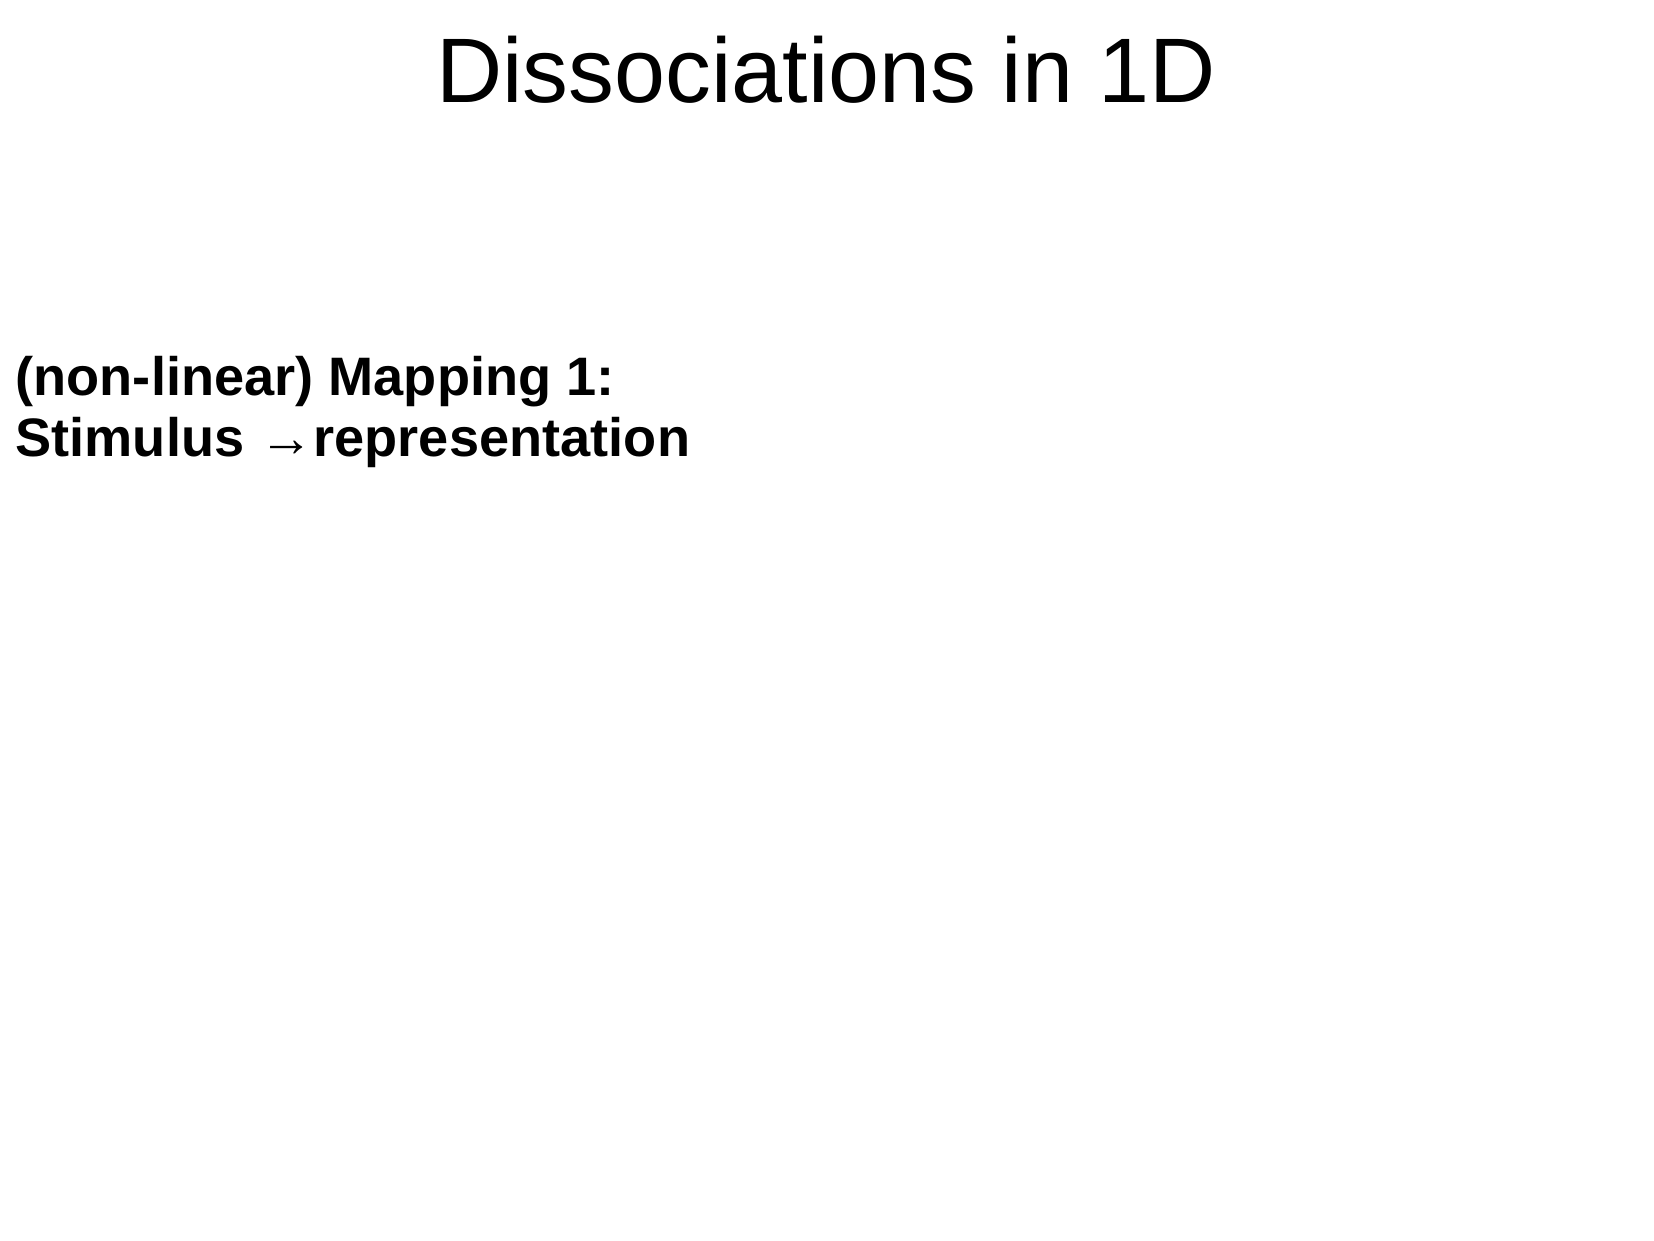

# Dissociations in 1D
(non-linear) Mapping 1:
Stimulus →representation